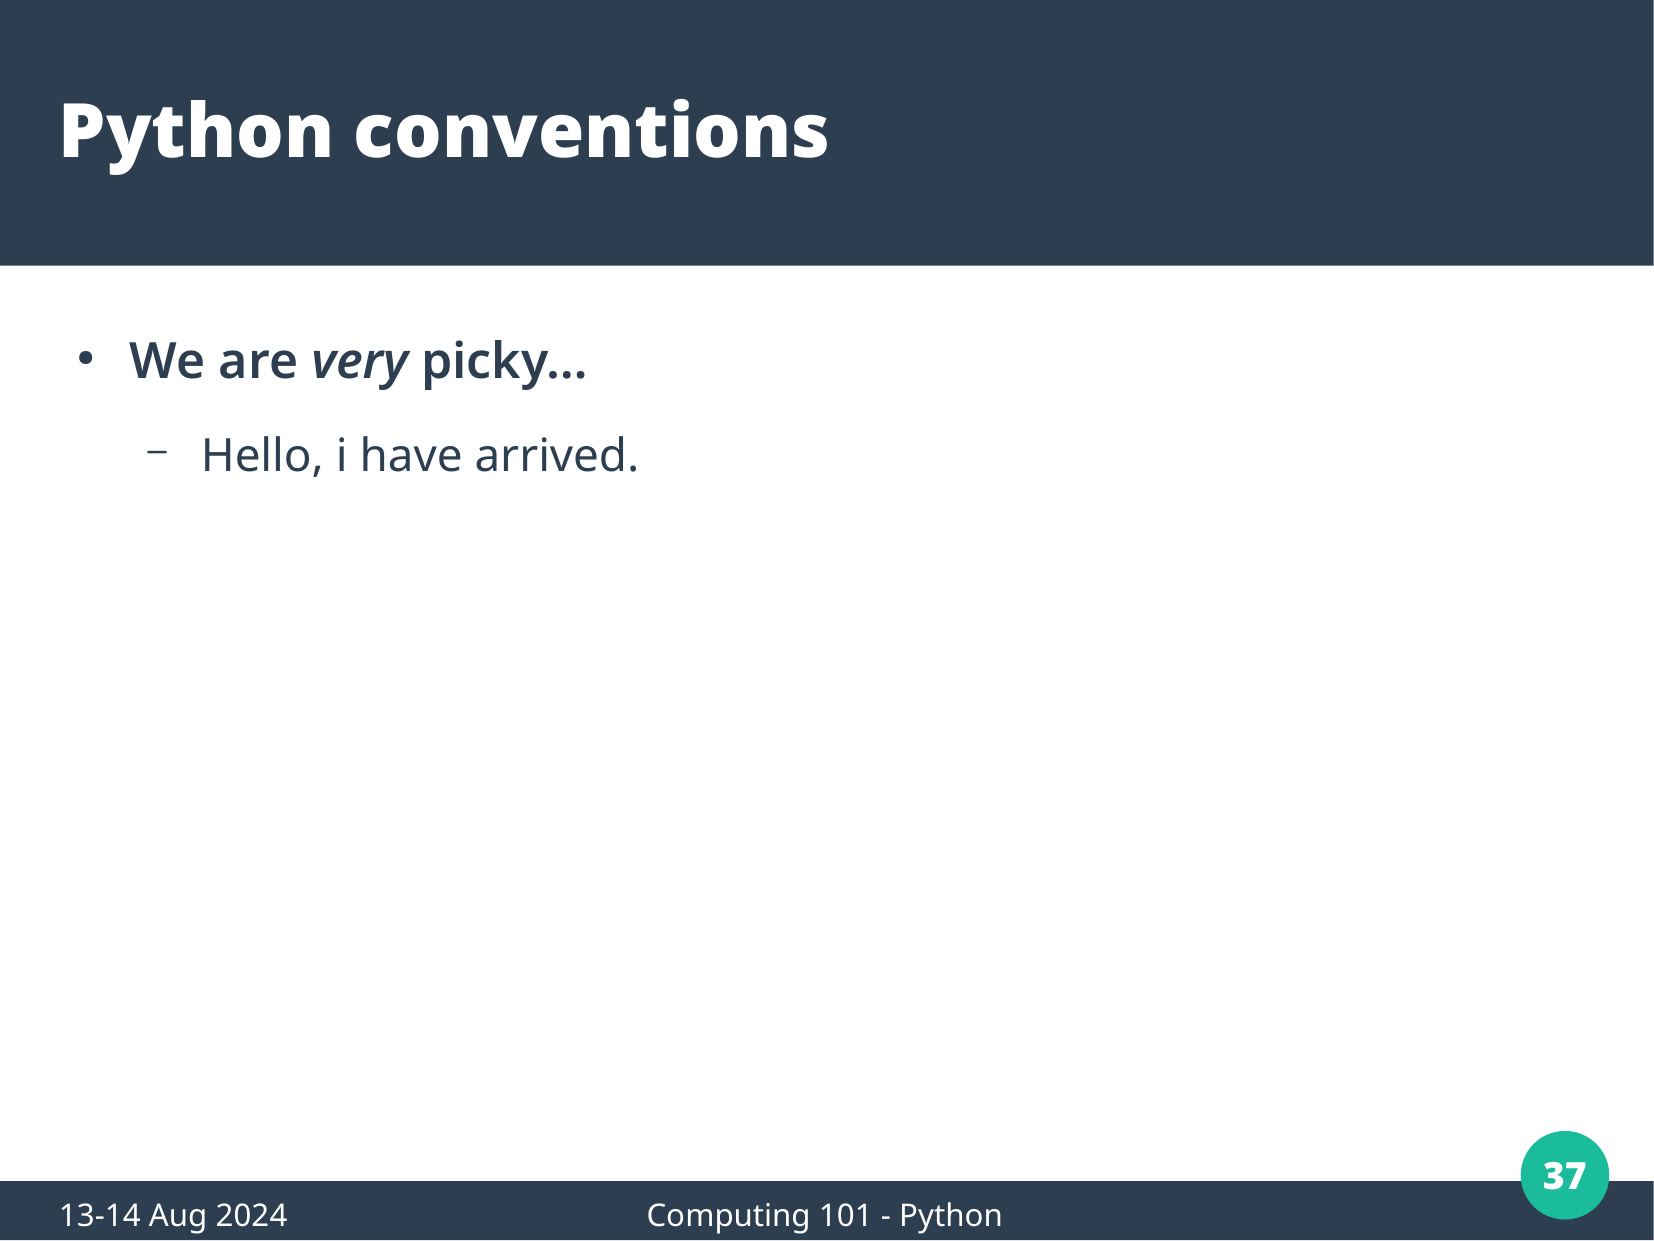

# Python conventions
We are very picky…
Hello, i have arrived.
37
13-14 Aug 2024